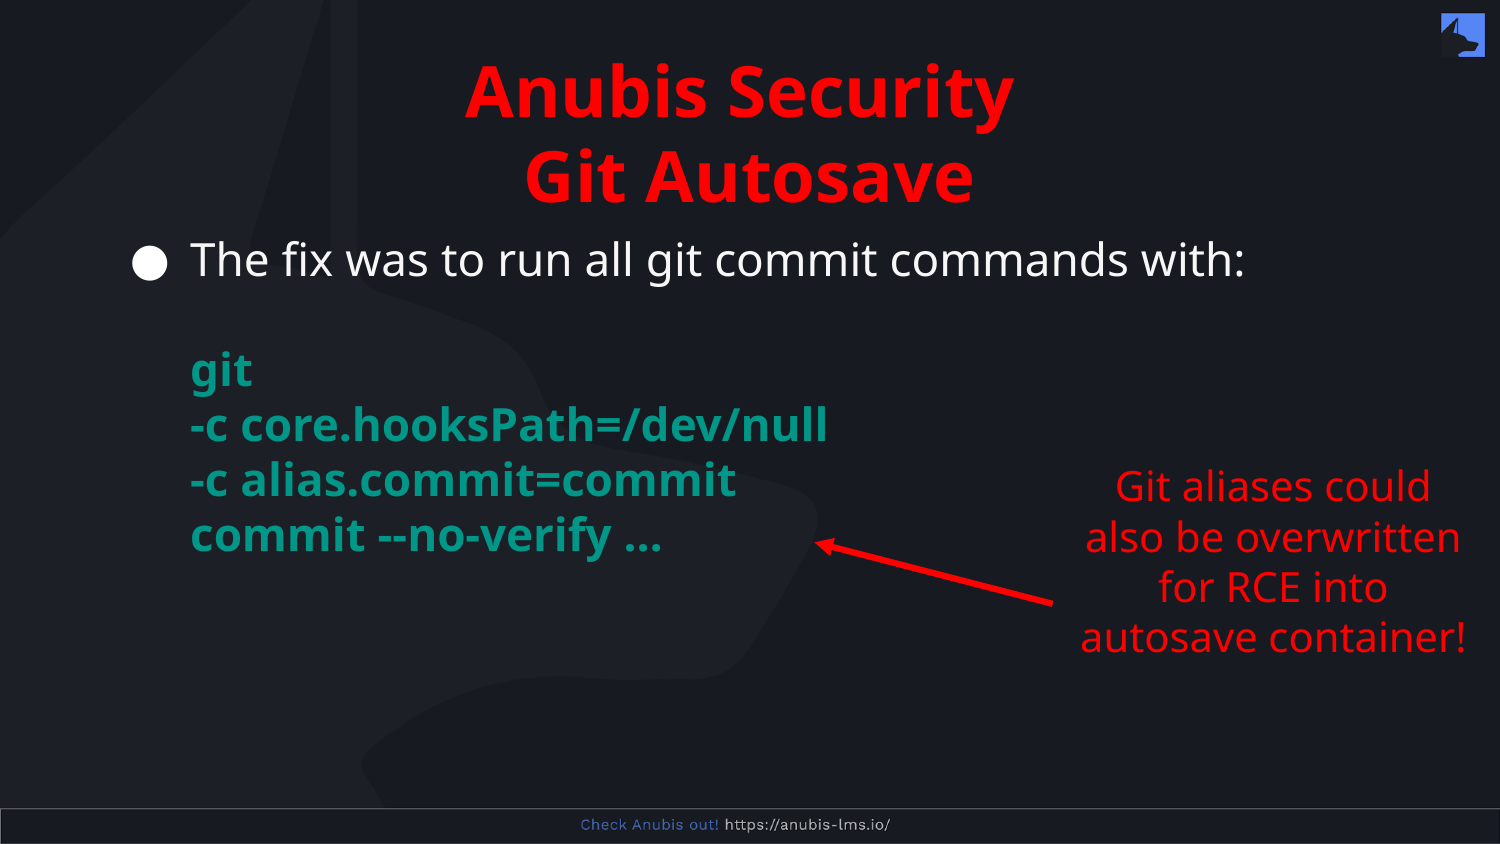

Anubis Security
Git Autosave
# The fix was to run all git commit commands with: git -c core.hooksPath=/dev/null -c alias.commit=commit commit --no-verify …
Git aliases could also be overwritten for RCE into autosave container!